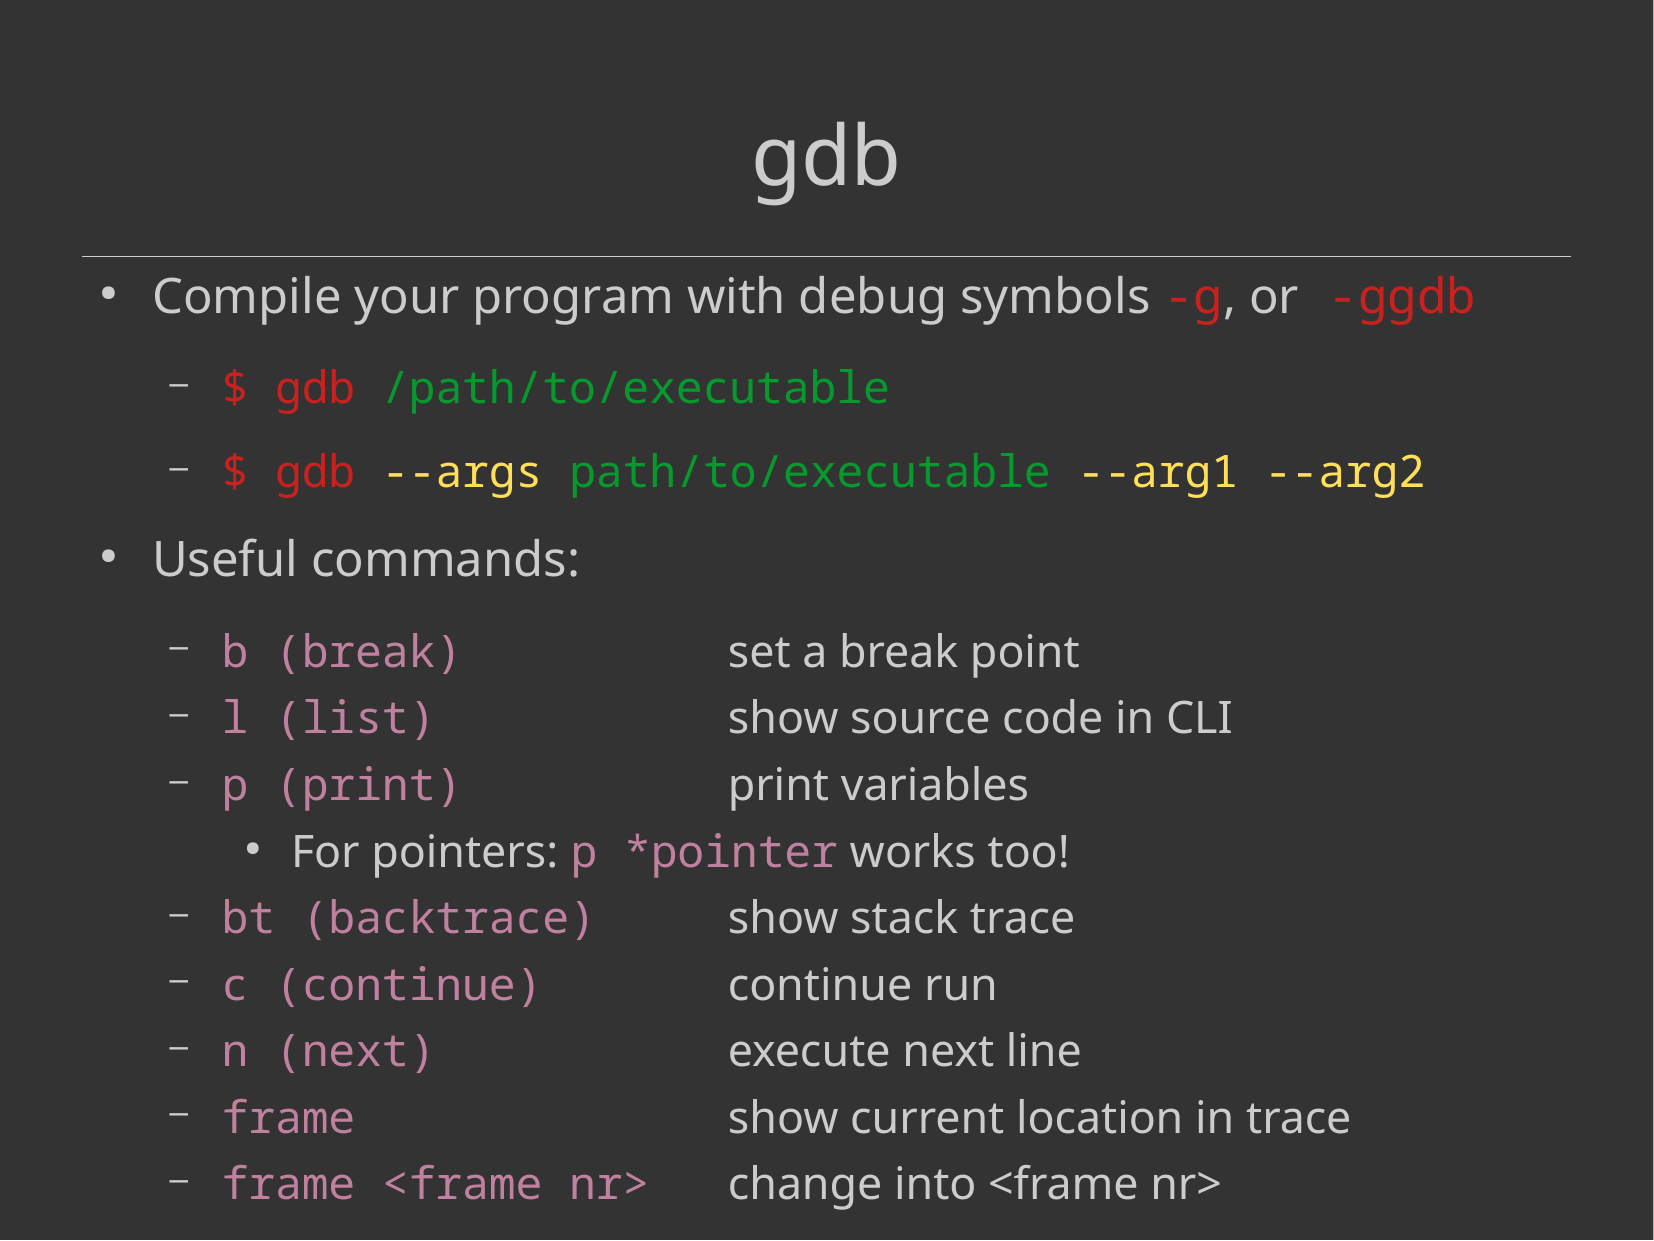

# gdb
Compile your program with debug symbols -g, or -ggdb
$ gdb /path/to/executable
$ gdb --args path/to/executable --arg1 --arg2
Useful commands:
b (break) 		 		set a break point
l (list)					show source code in CLI
p (print) 		 		print variables
For pointers: p *pointer works too!
bt (backtrace) 		show stack trace
c (continue) 			continue run
n (next) 		 		execute next line
frame 					show current location in trace
frame <frame nr> 	change into <frame nr>